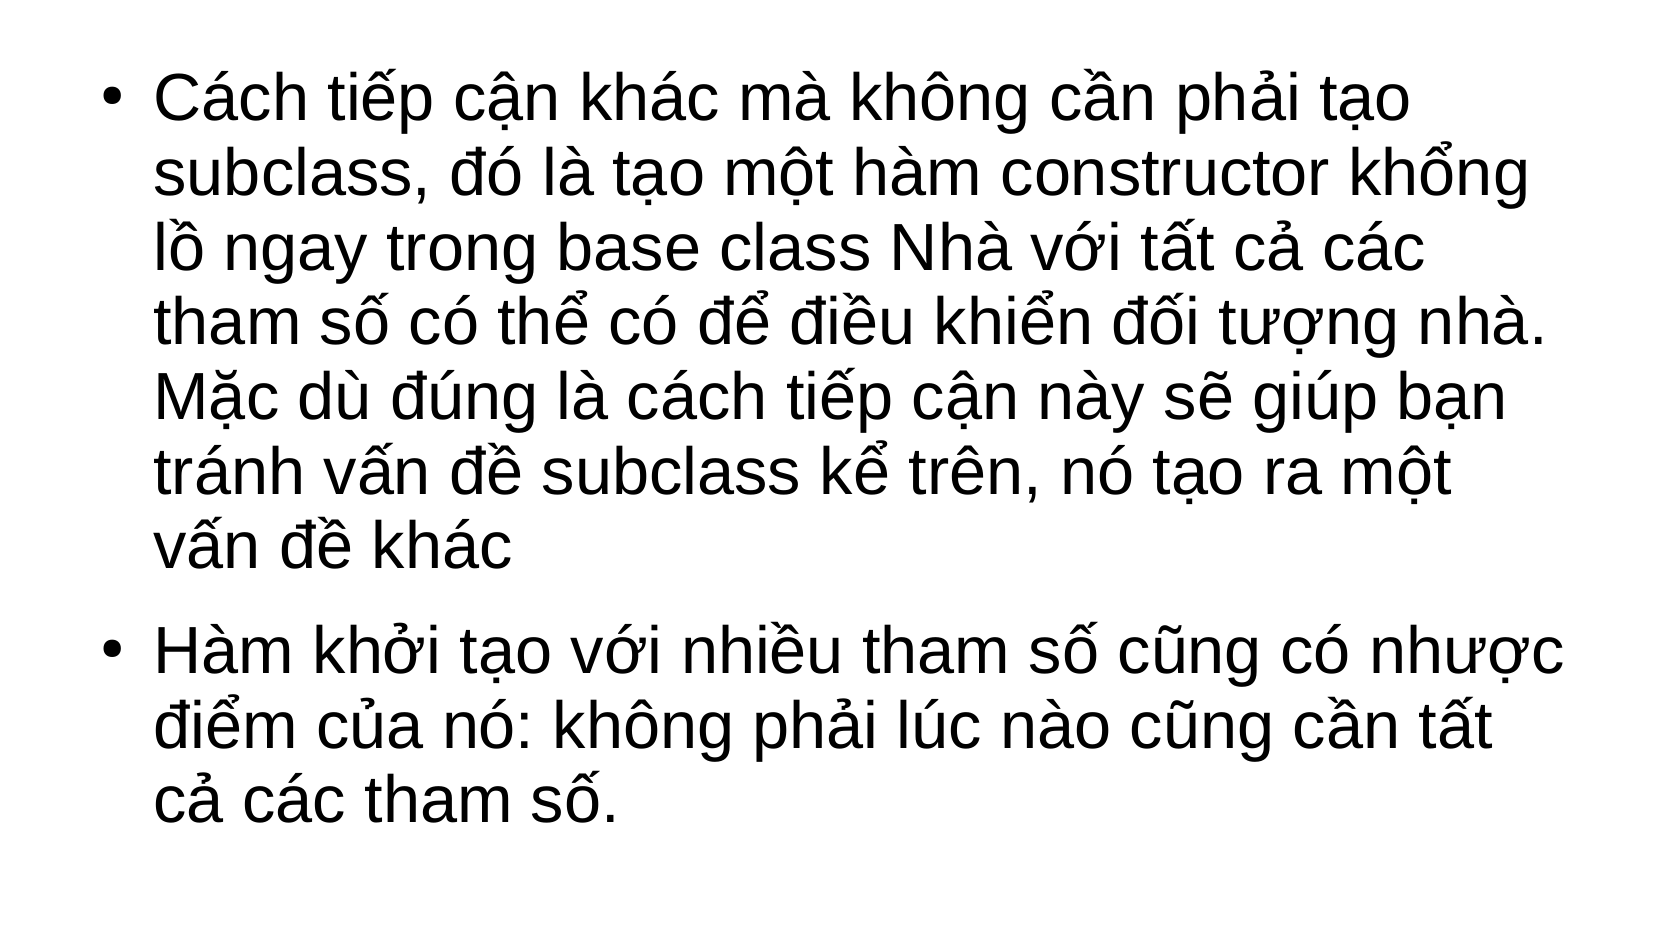

# Cách tiếp cận khác mà không cần phải tạo subclass, đó là tạo một hàm constructor khổng lồ ngay trong base class Nhà với tất cả các tham số có thể có để điều khiển đối tượng nhà. Mặc dù đúng là cách tiếp cận này sẽ giúp bạn tránh vấn đề subclass kể trên, nó tạo ra một vấn đề khác
Hàm khởi tạo với nhiều tham số cũng có nhược điểm của nó: không phải lúc nào cũng cần tất cả các tham số.